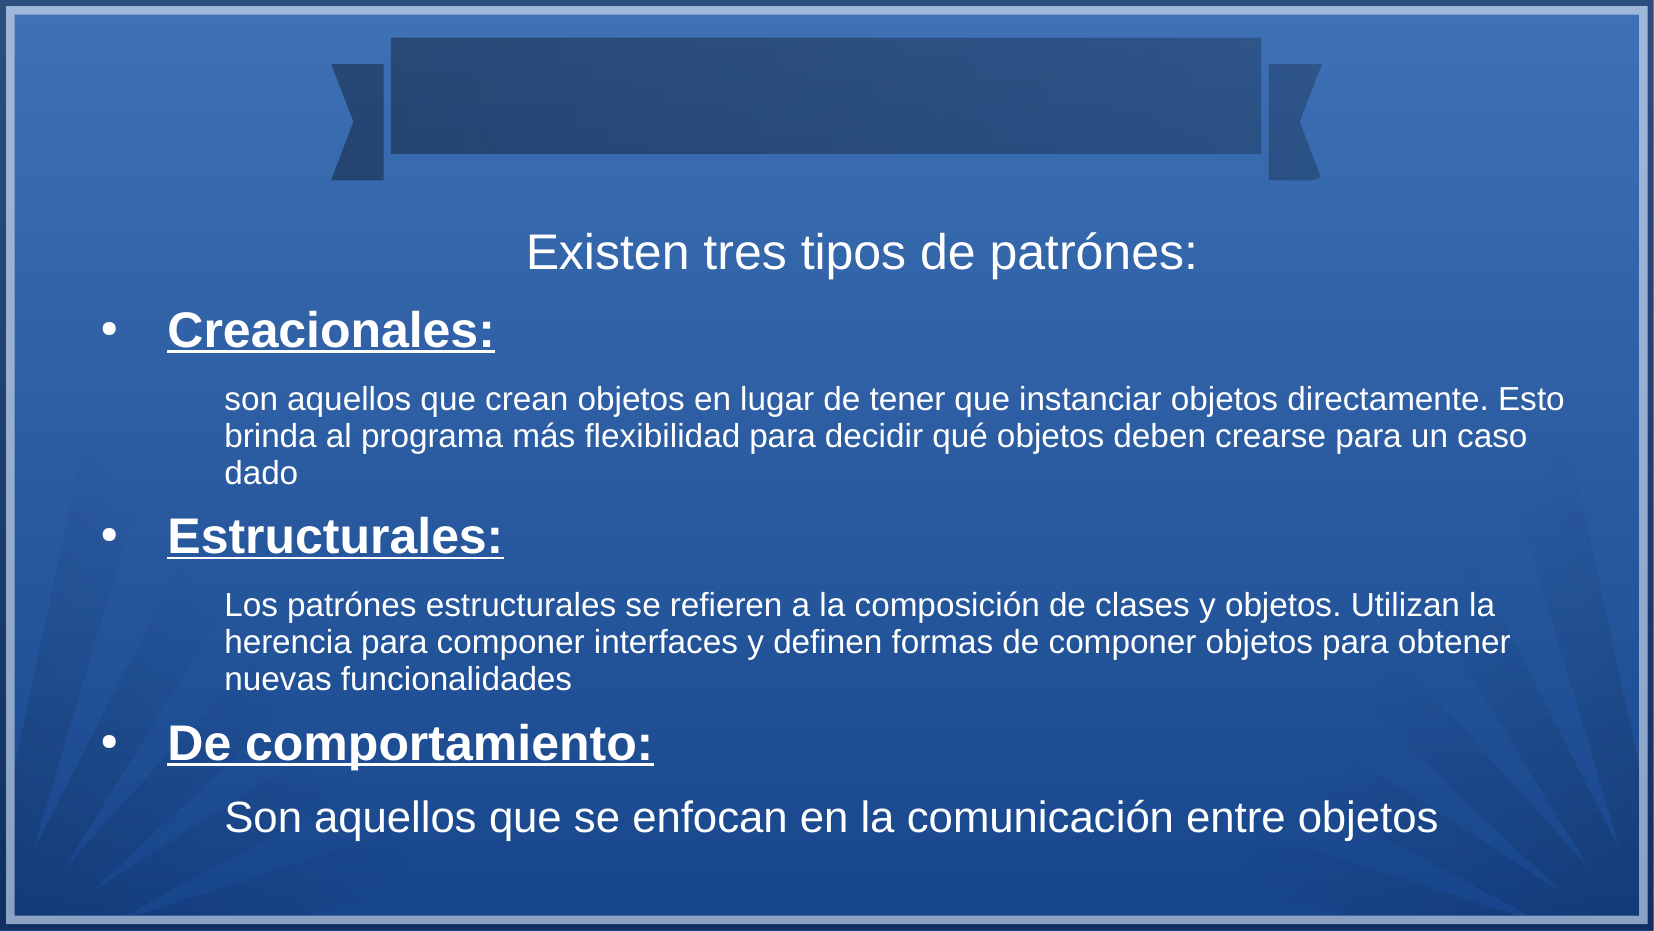

# Existen tres tipos de patrónes:
 Creacionales:
son aquellos que crean objetos en lugar de tener que instanciar objetos directamente. Esto brinda al programa más flexibilidad para decidir qué objetos deben crearse para un caso dado
 Estructurales:
Los patrónes estructurales se refieren a la composición de clases y objetos. Utilizan la herencia para componer interfaces y definen formas de componer objetos para obtener nuevas funcionalidades
 De comportamiento:
Son aquellos que se enfocan en la comunicación entre objetos